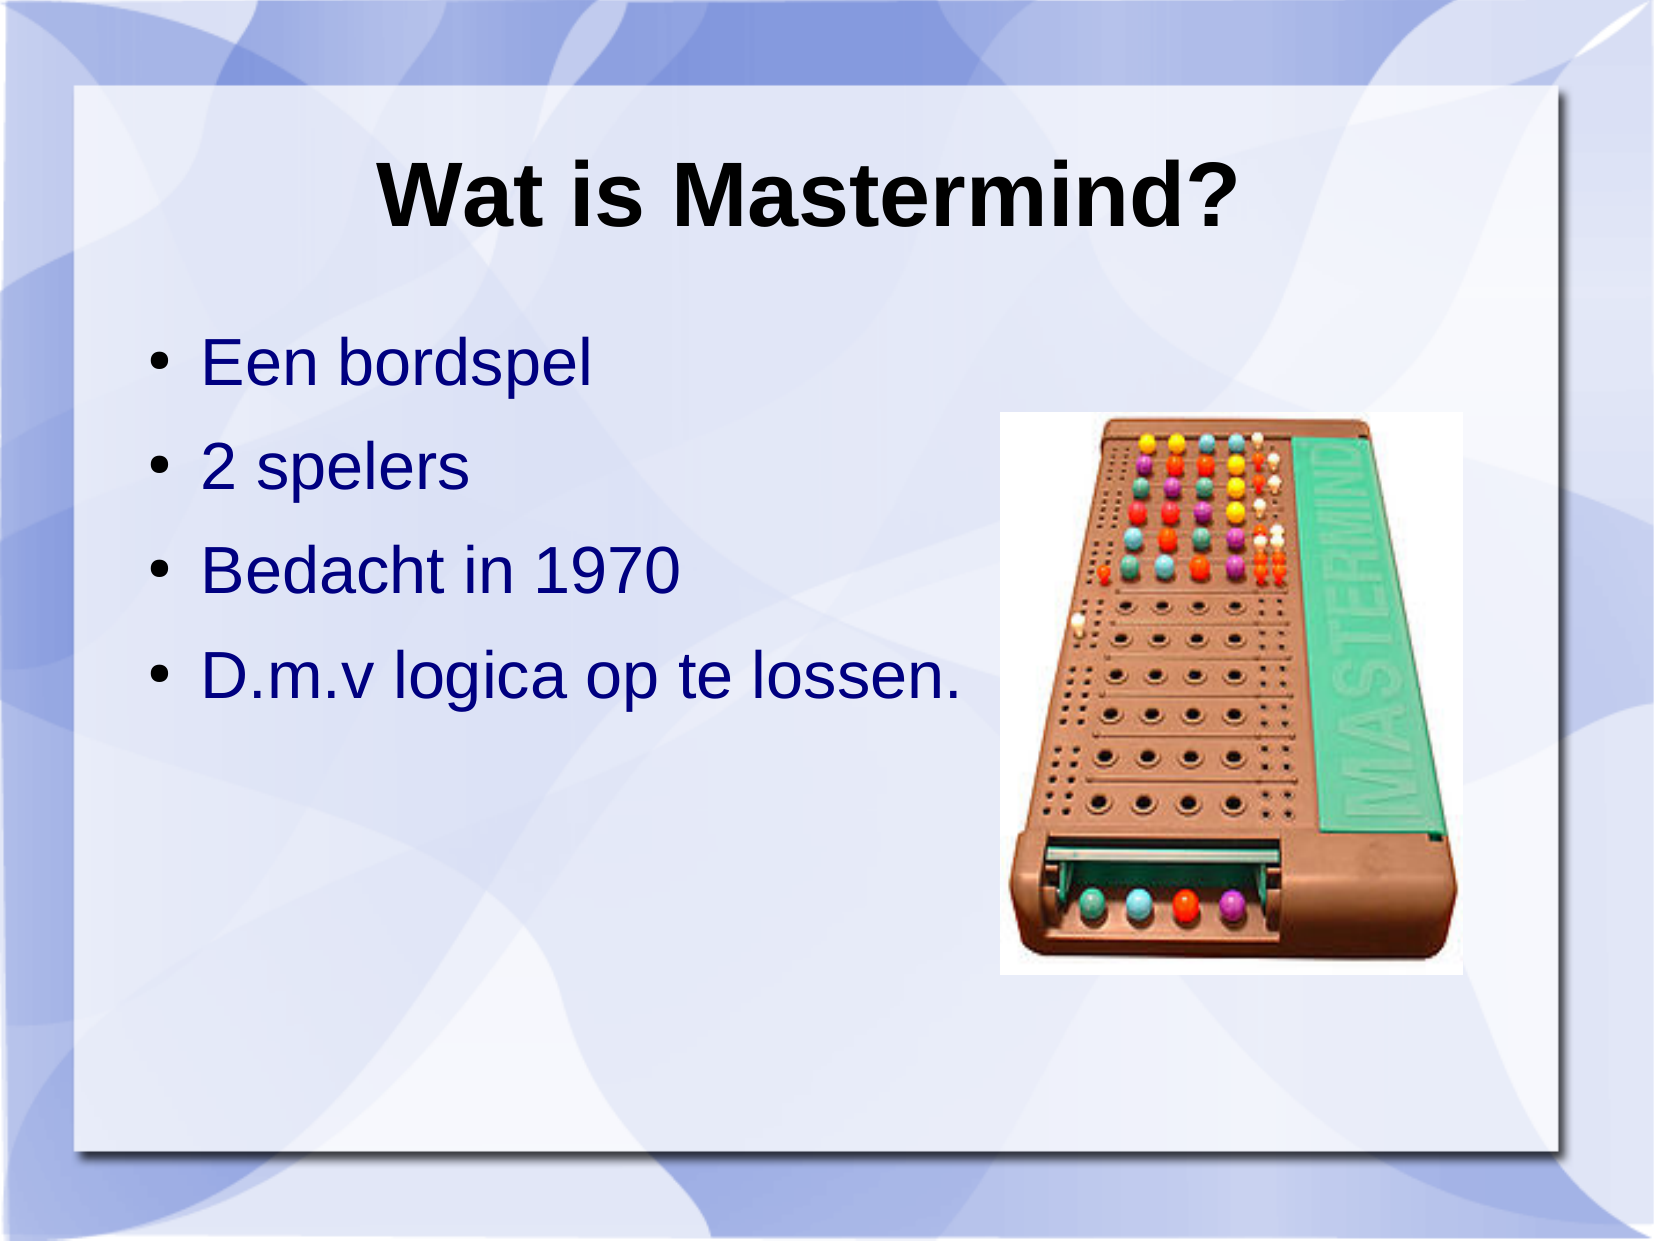

# Wat is Mastermind?
Een bordspel
2 spelers
Bedacht in 1970
D.m.v logica op te lossen.